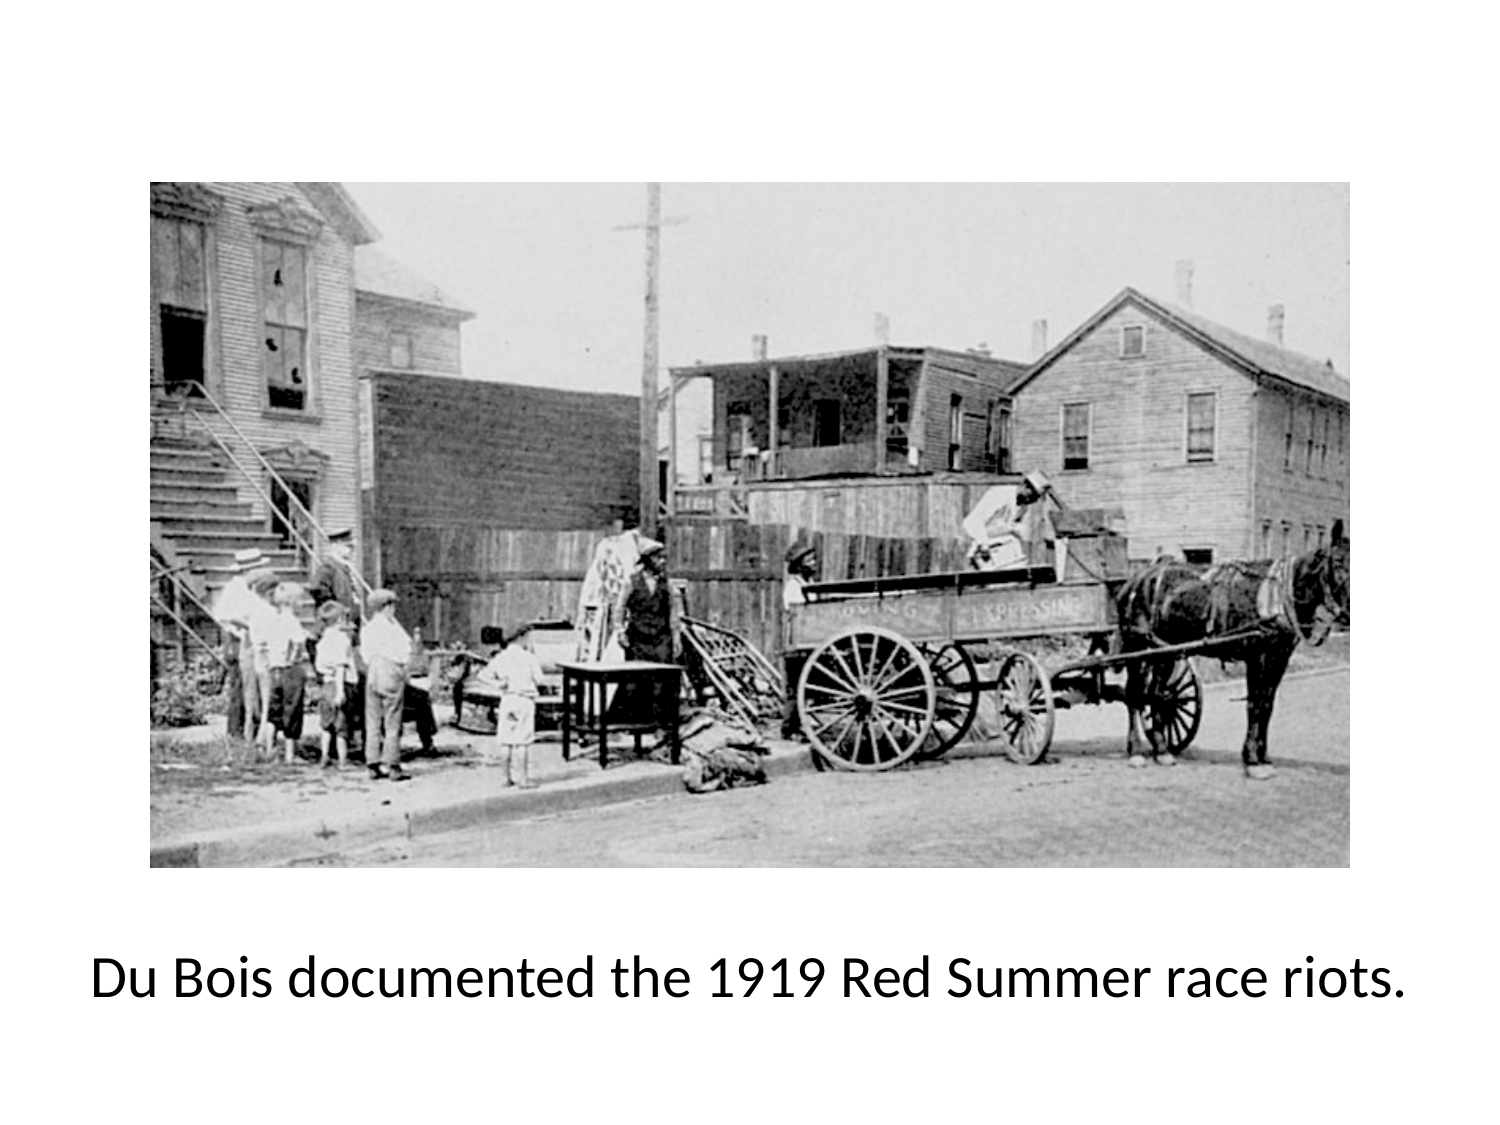

Du Bois documented the 1919 Red Summer race riots.